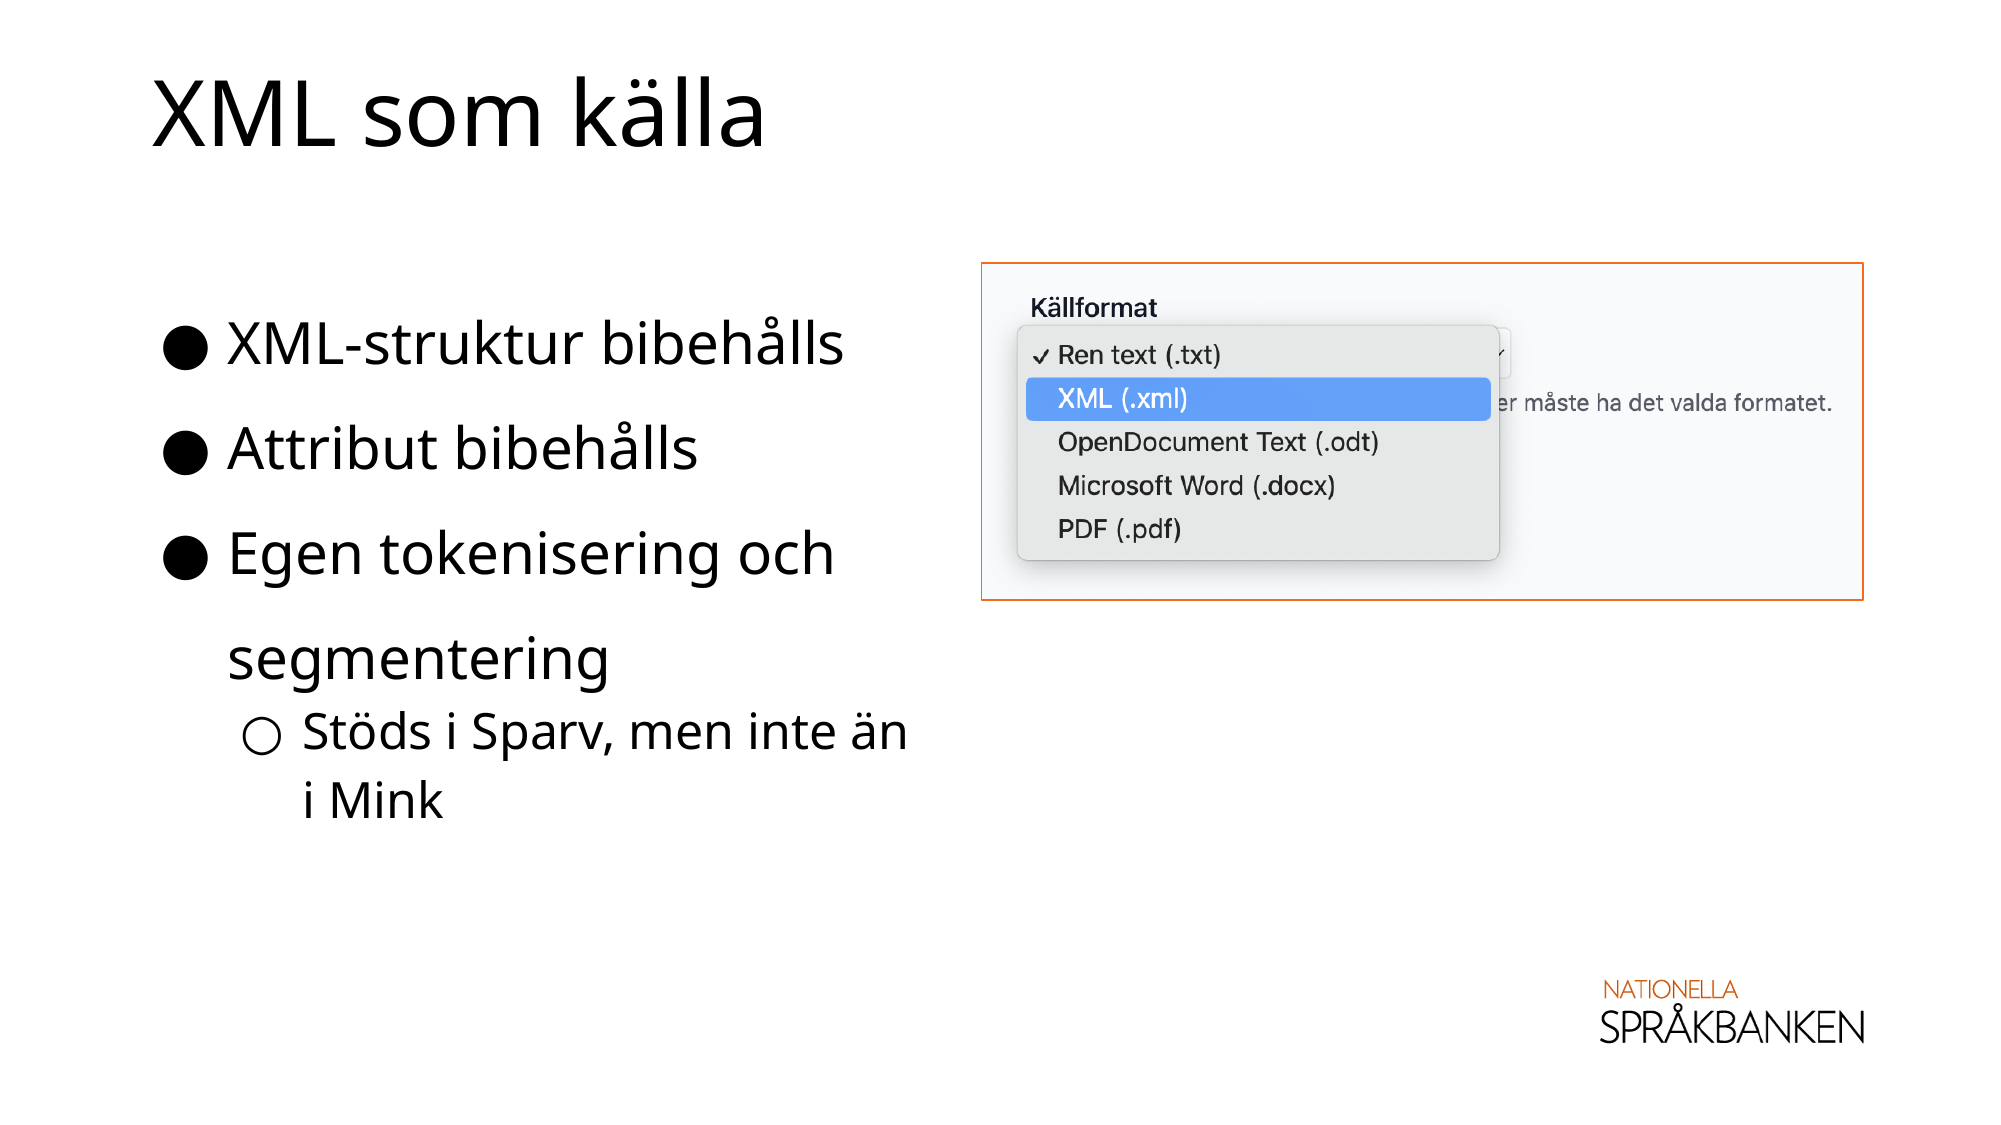

# XML som källa
XML-struktur bibehålls
Attribut bibehålls
Egen tokenisering och segmentering
Stöds i Sparv, men inte än i Mink